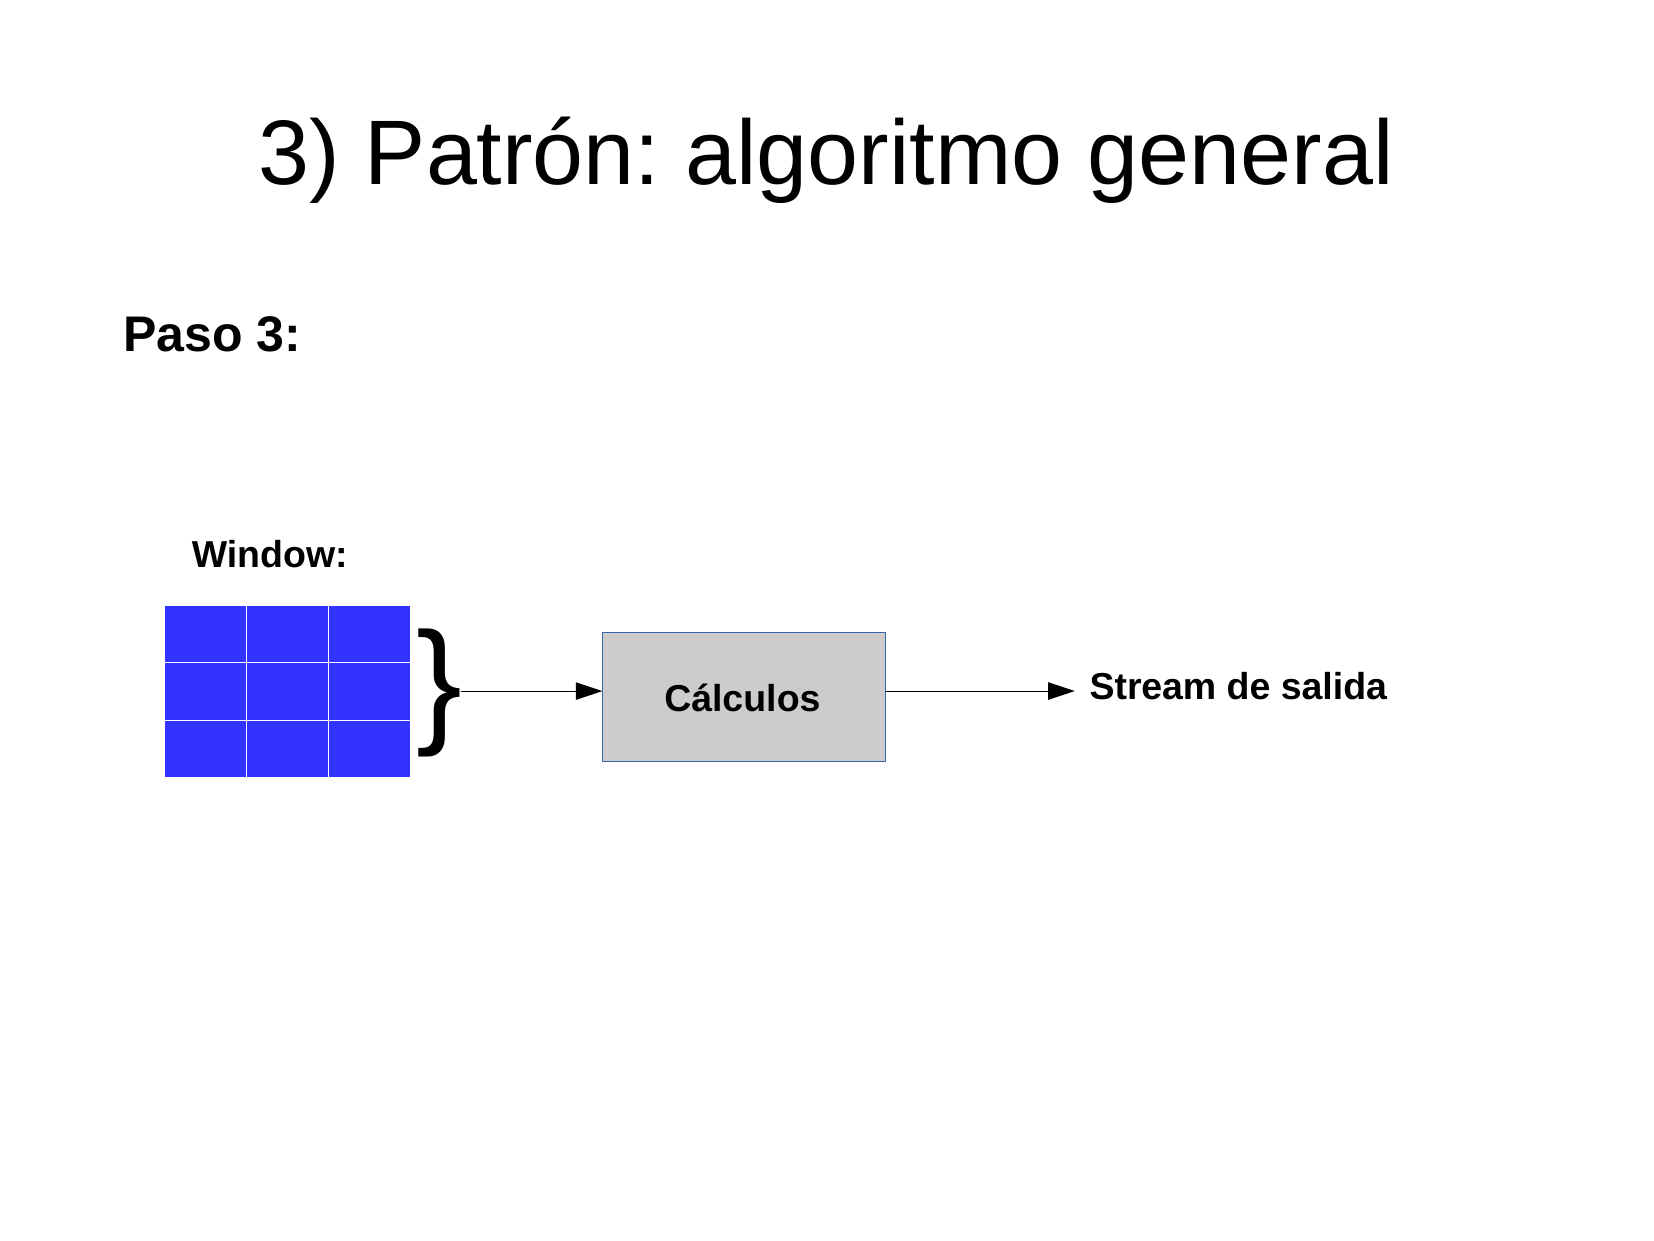

# 3) Patrón: algoritmo general
Paso 3:
Window:
}
| | | |
| --- | --- | --- |
| | | |
| | | |
Stream de salida
Cálculos